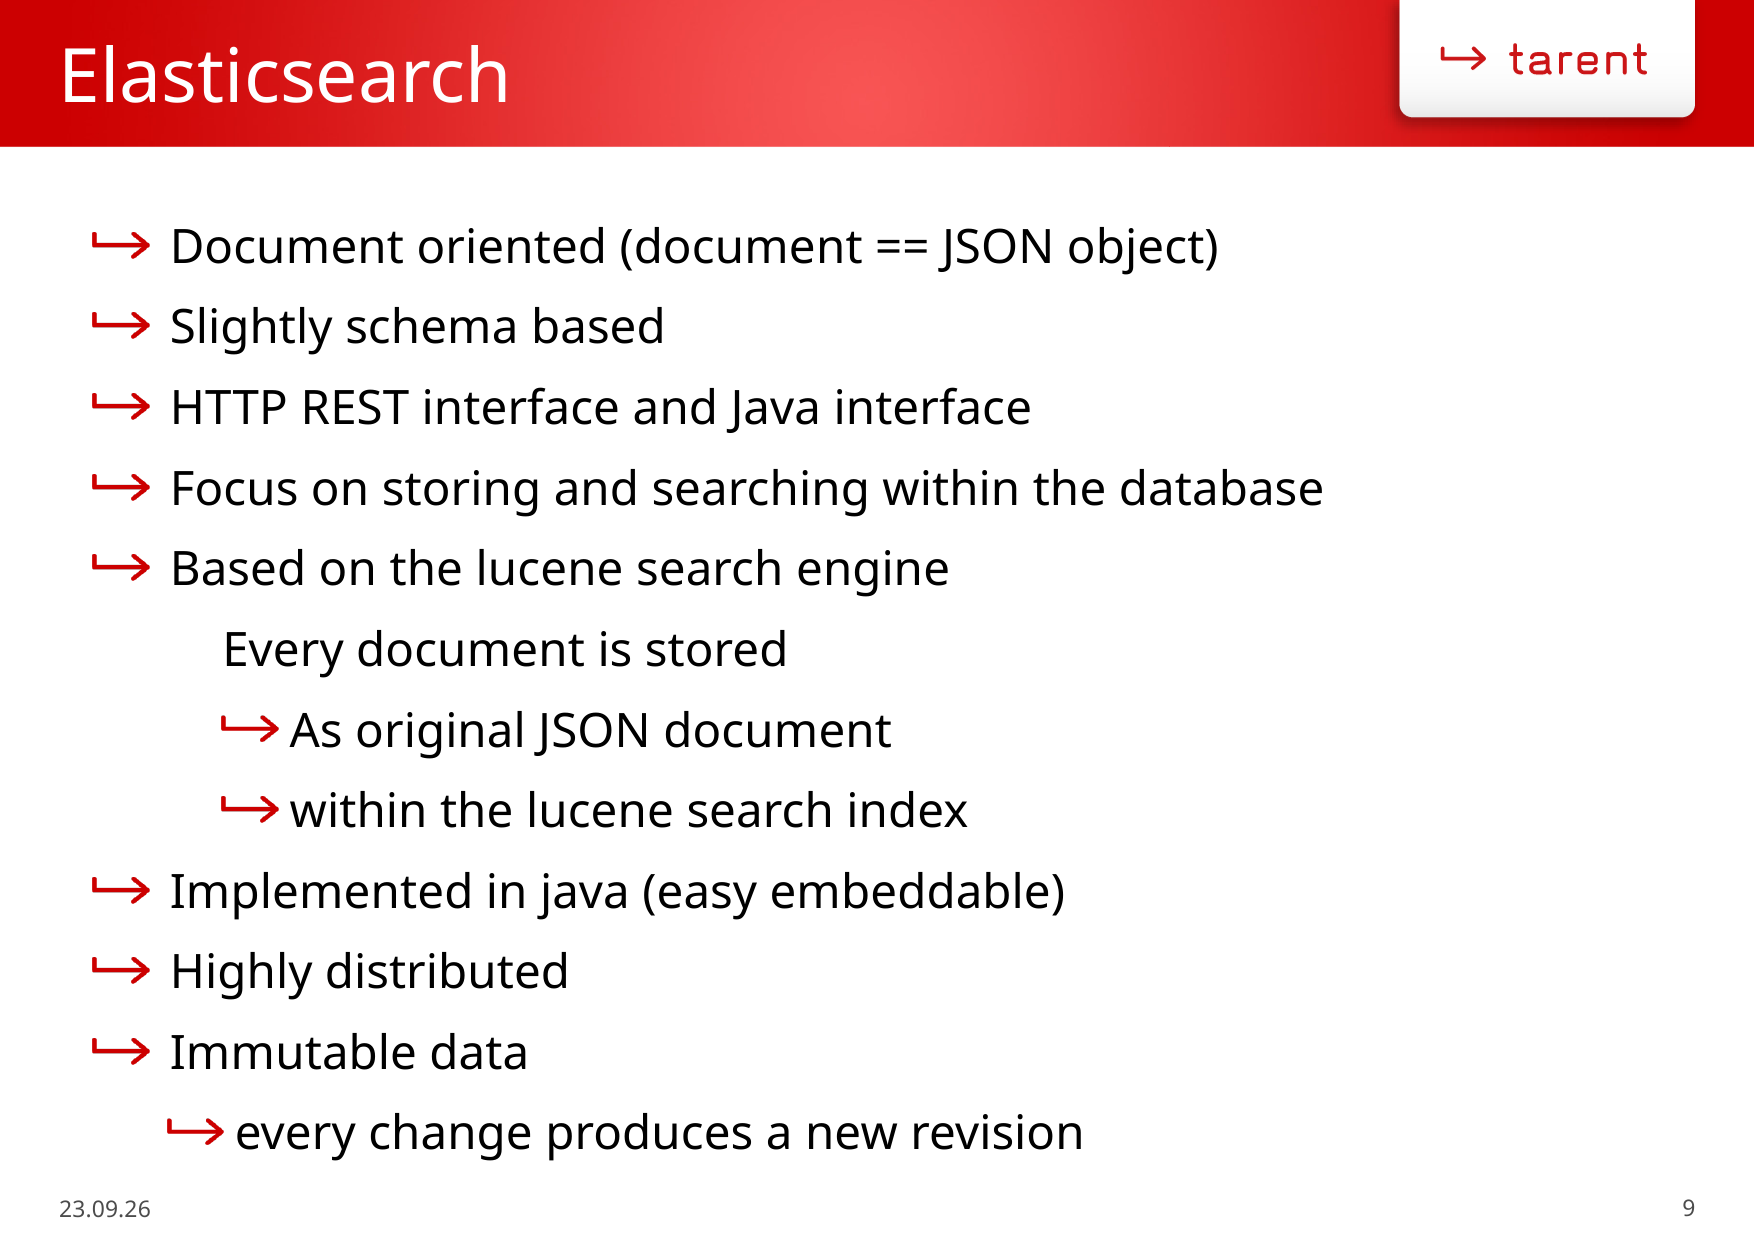

# Elasticsearch
Document oriented (document == JSON object)
Slightly schema based
HTTP REST interface and Java interface
Focus on storing and searching within the database
Based on the lucene search engine
Every document is stored
 As original JSON document
 within the lucene search index
Implemented in java (easy embeddable)
Highly distributed
Immutable data
 every change produces a new revision